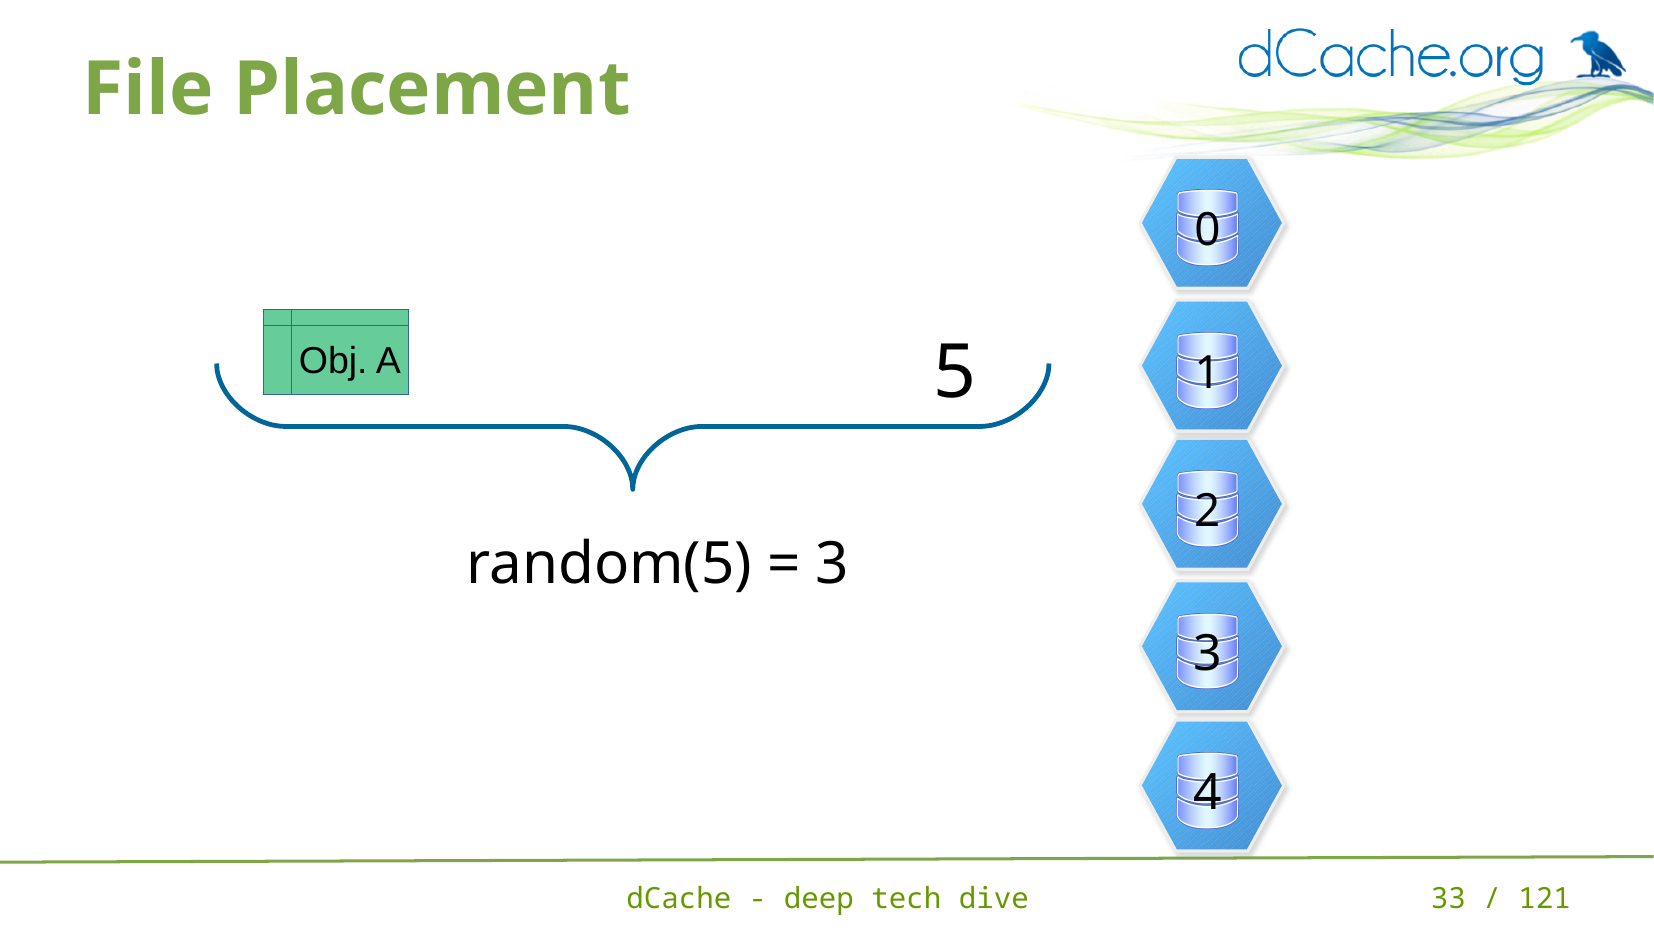

# File Placement
0
1
Obj. A
5
2
random(5) = 3
3
4
dCache - deep tech dive
33